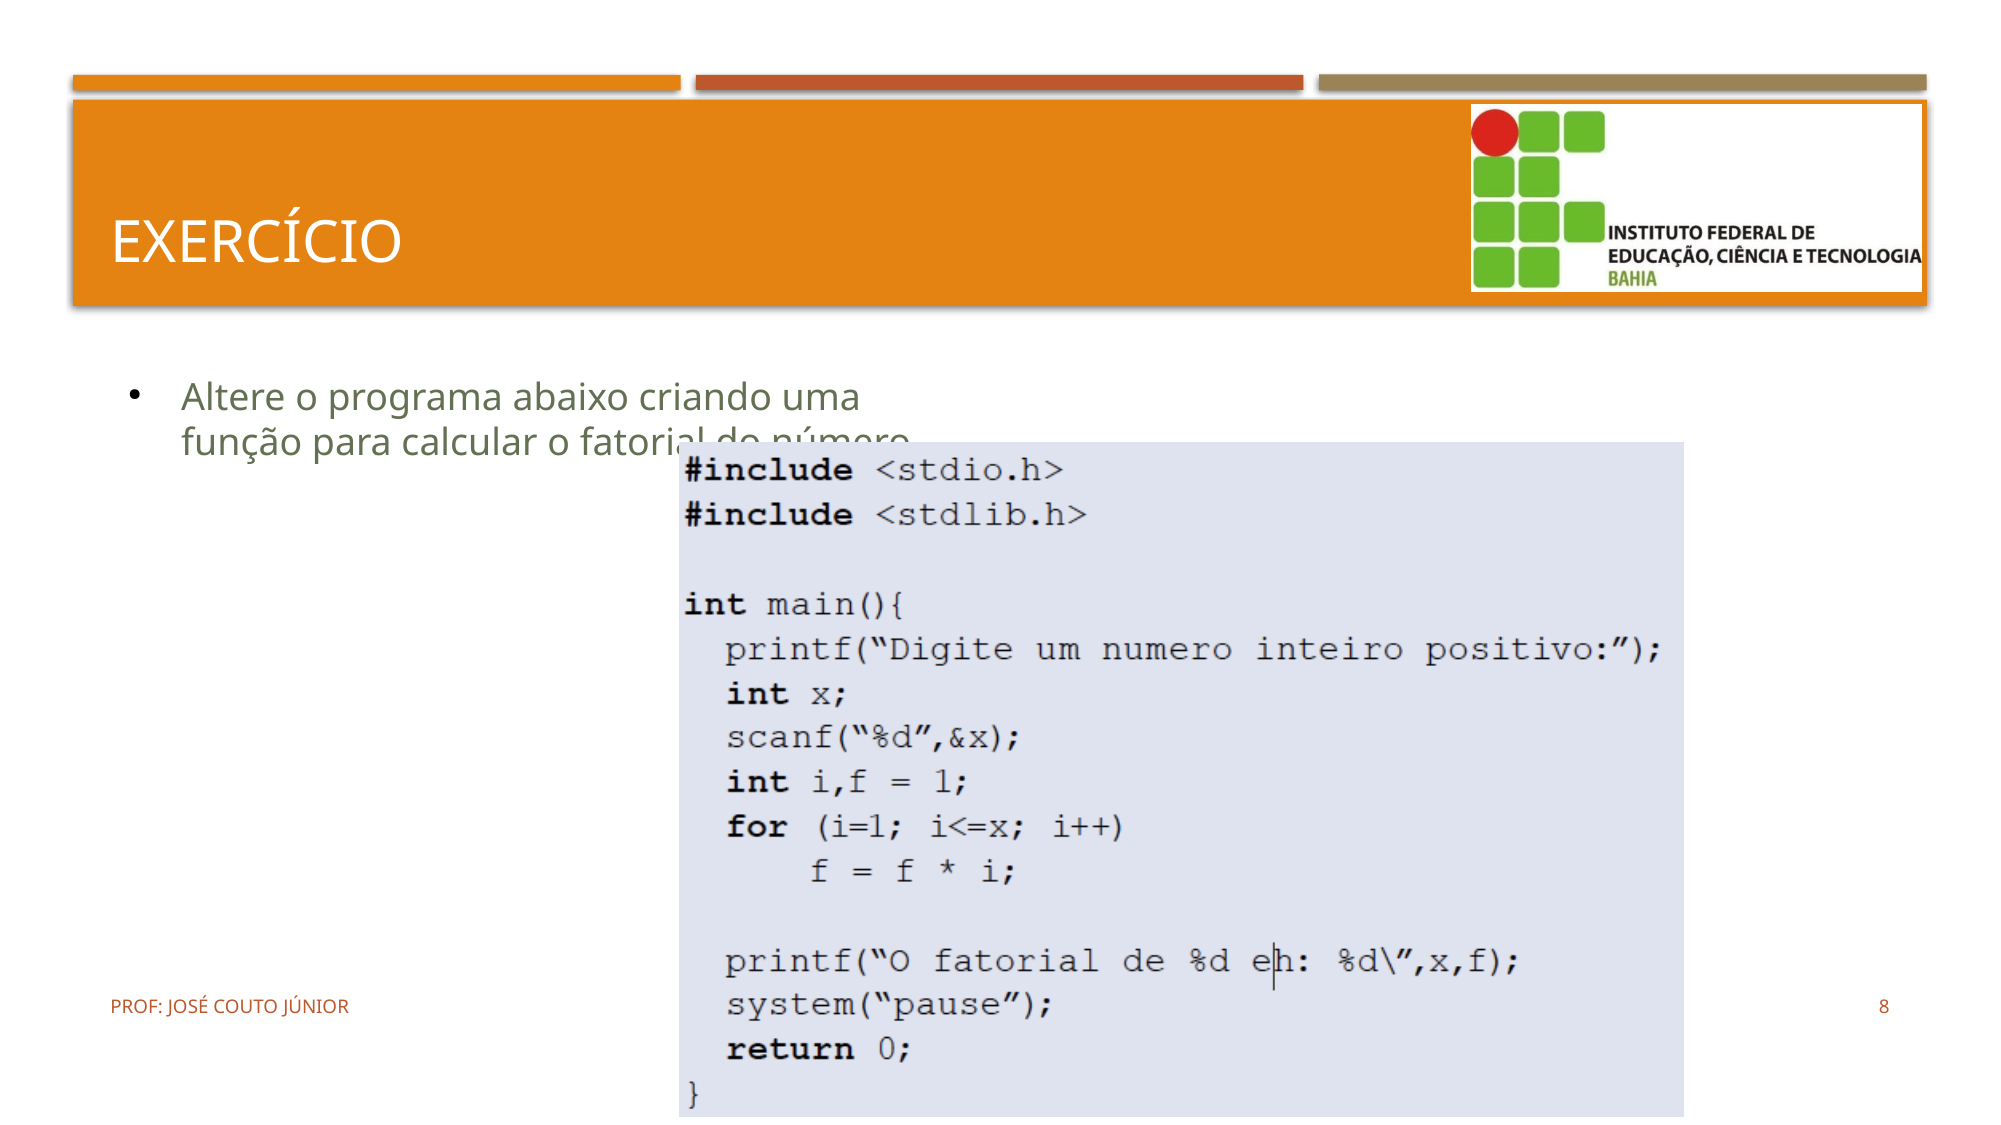

# Exercício
Altere o programa abaixo criando uma função para calcular o fatorial do número
Prof: José Couto Júnior
8